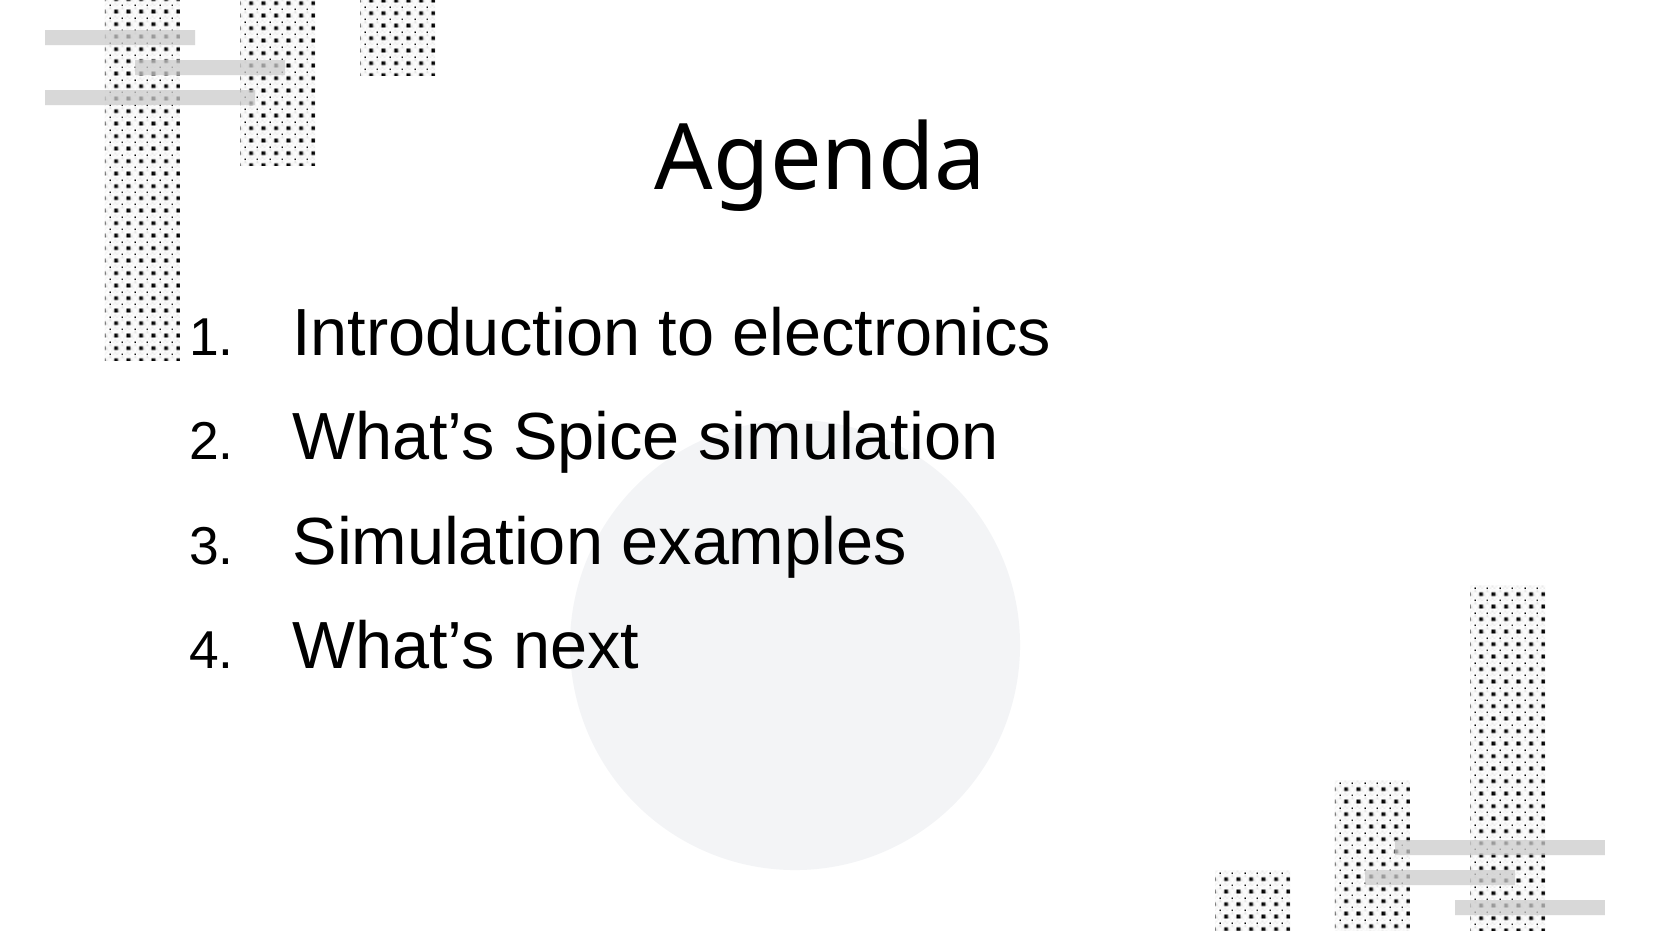

# Agenda
Introduction to electronics
What’s Spice simulation
Simulation examples
What’s next